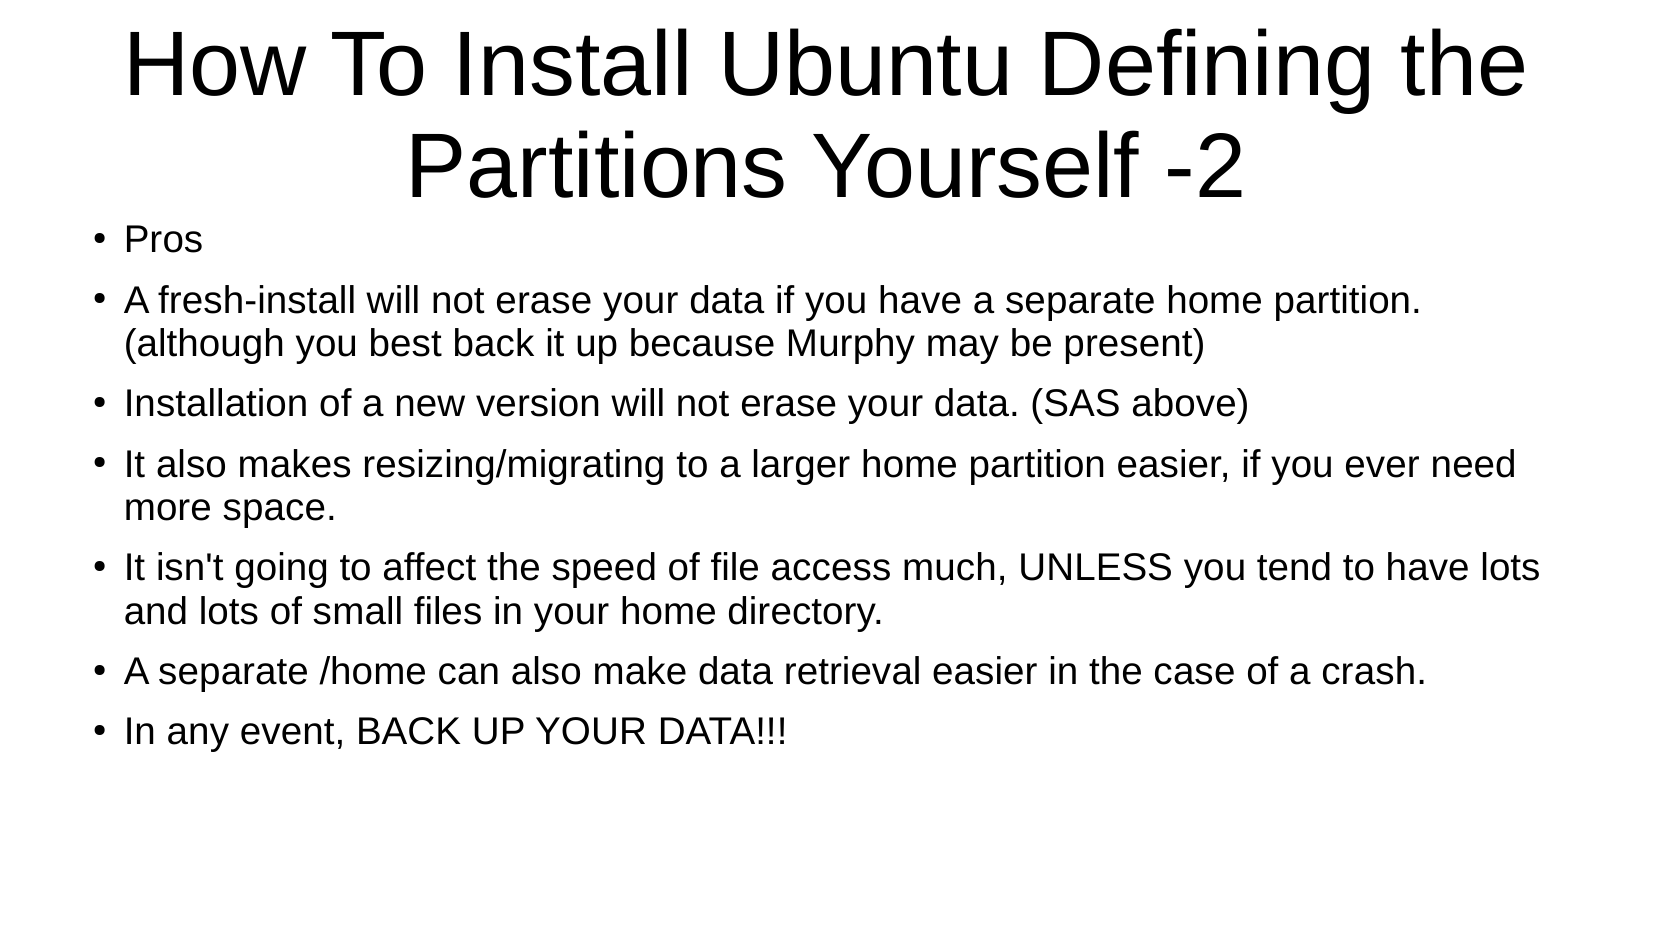

# How To Install Ubuntu Defining the Partitions Yourself -2
Pros
A fresh-install will not erase your data if you have a separate home partition. (although you best back it up because Murphy may be present)
Installation of a new version will not erase your data. (SAS above)
It also makes resizing/migrating to a larger home partition easier, if you ever need more space.
It isn't going to affect the speed of file access much, UNLESS you tend to have lots and lots of small files in your home directory.
A separate /home can also make data retrieval easier in the case of a crash.
In any event, BACK UP YOUR DATA!!!